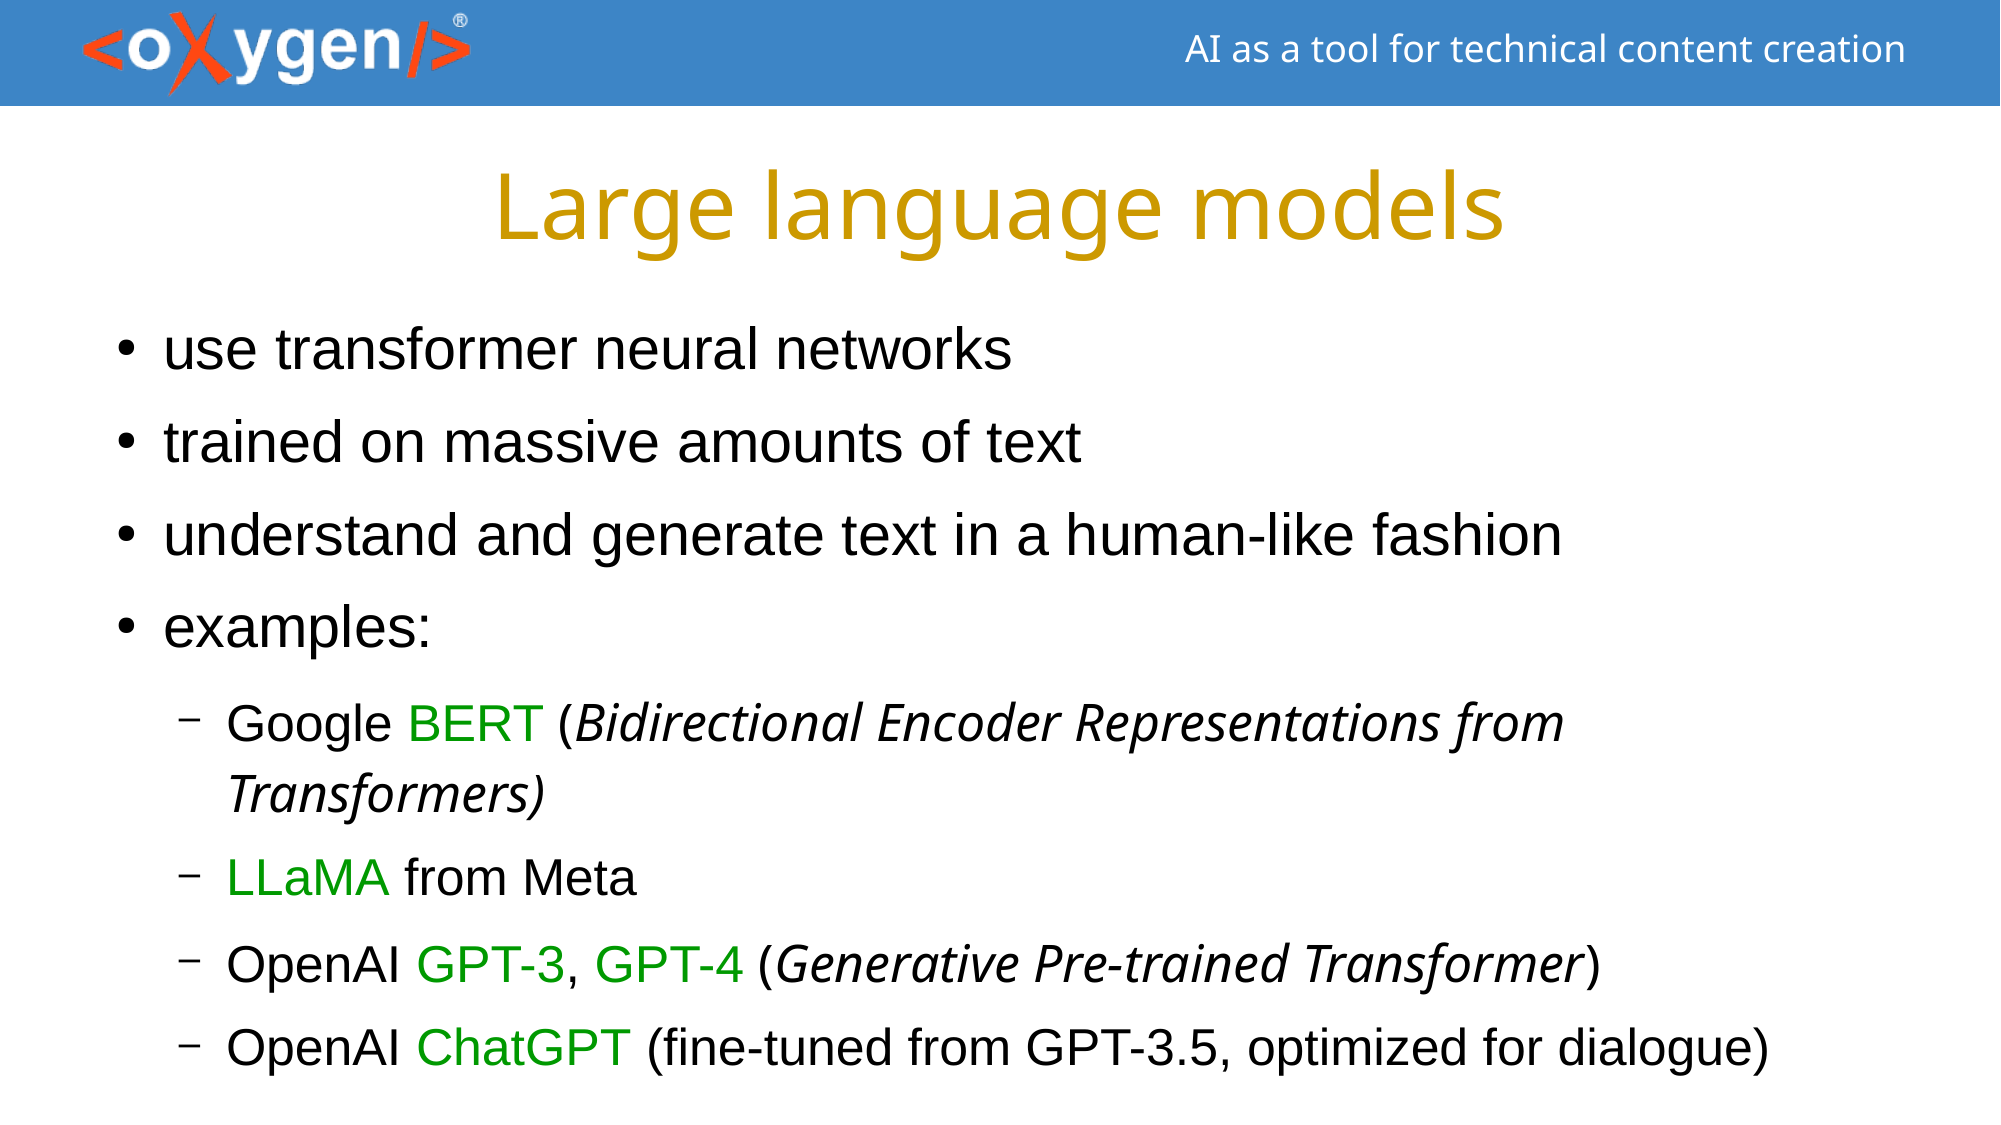

# Large language models
use transformer neural networks
trained on massive amounts of text
understand and generate text in a human-like fashion
examples:
Google BERT (Bidirectional Encoder Representations from Transformers)
LLaMA from Meta
OpenAI GPT-3, GPT-4 (Generative Pre-trained Transformer)
OpenAI ChatGPT (fine-tuned from GPT-3.5, optimized for dialogue)